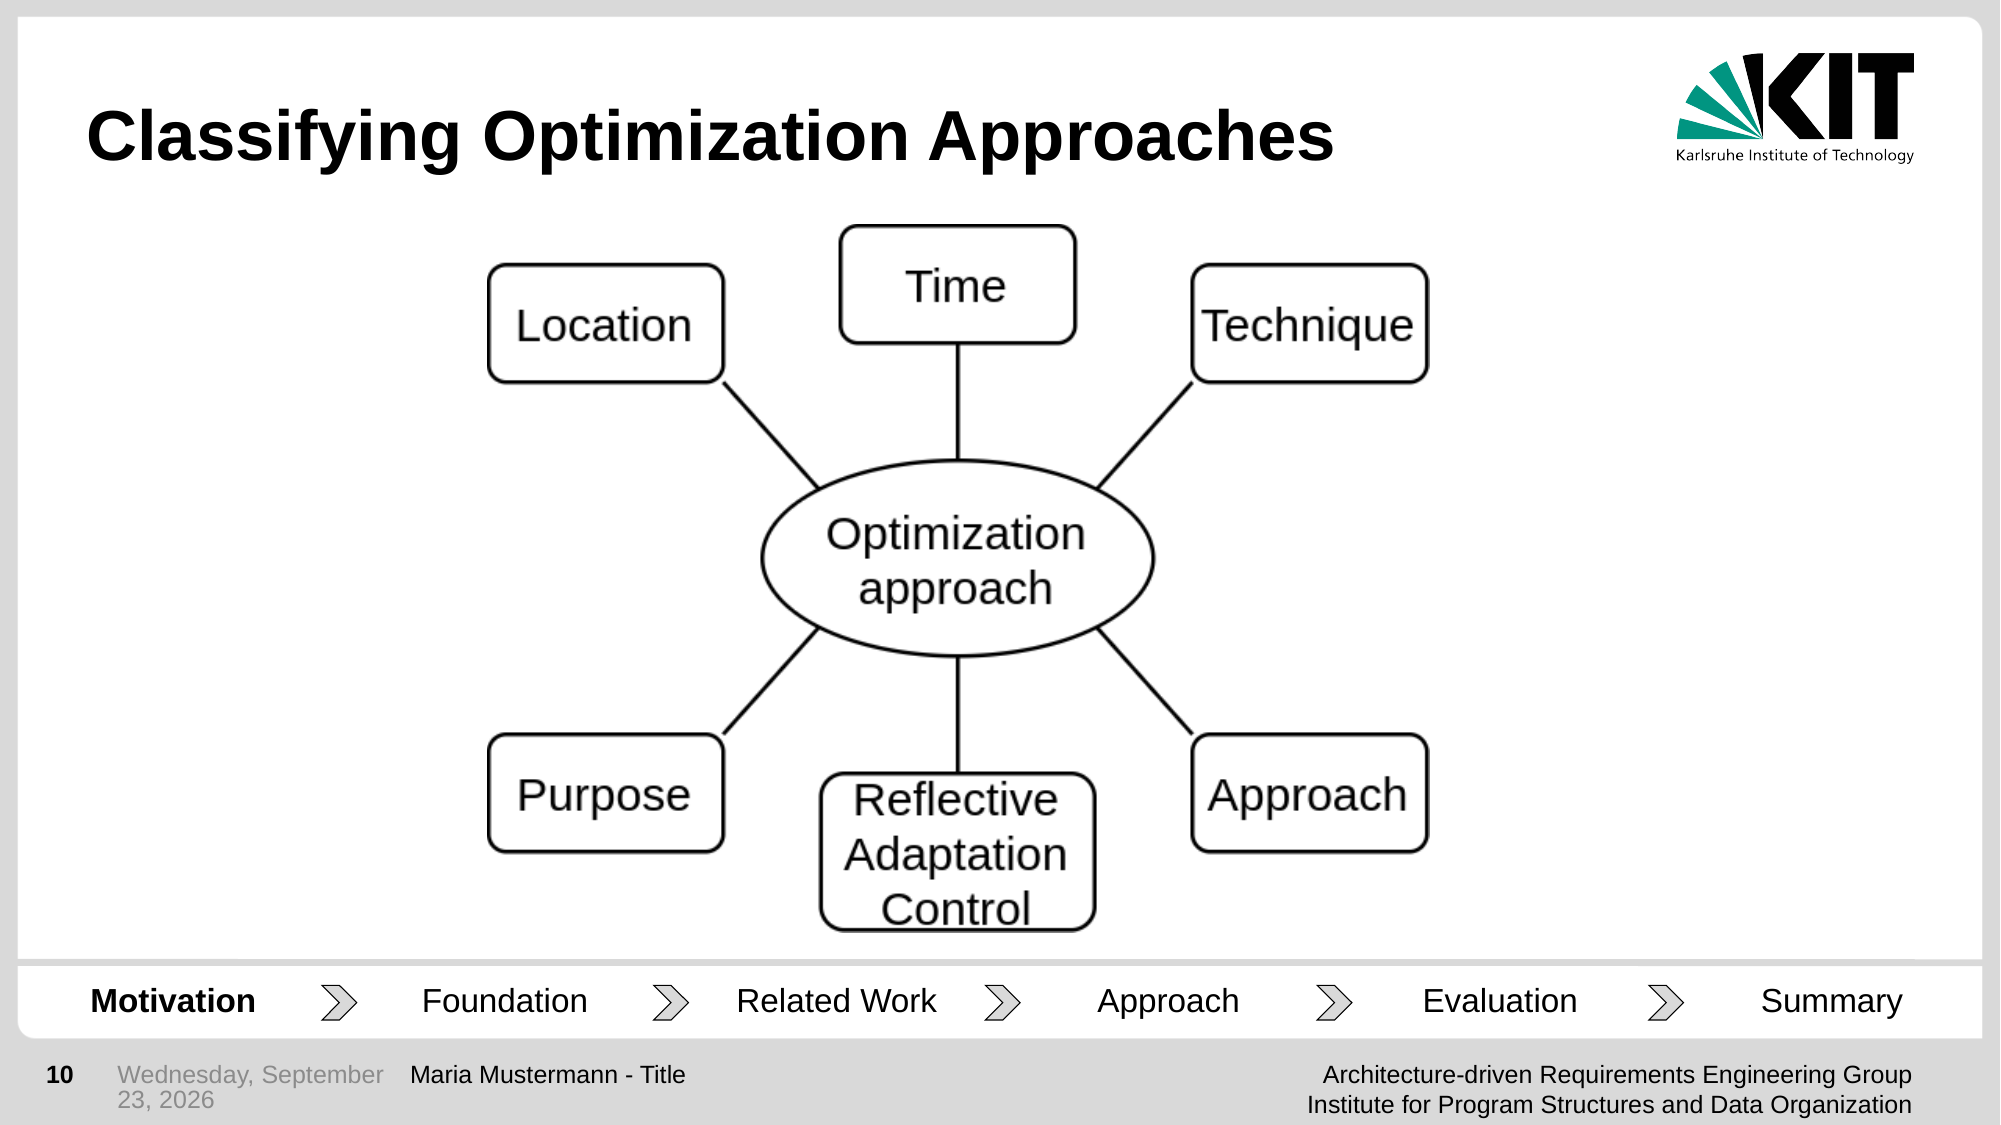

# Classifying Optimization Approaches
Foundation
Related Work
Approach
Evaluation
Summary
Motivation